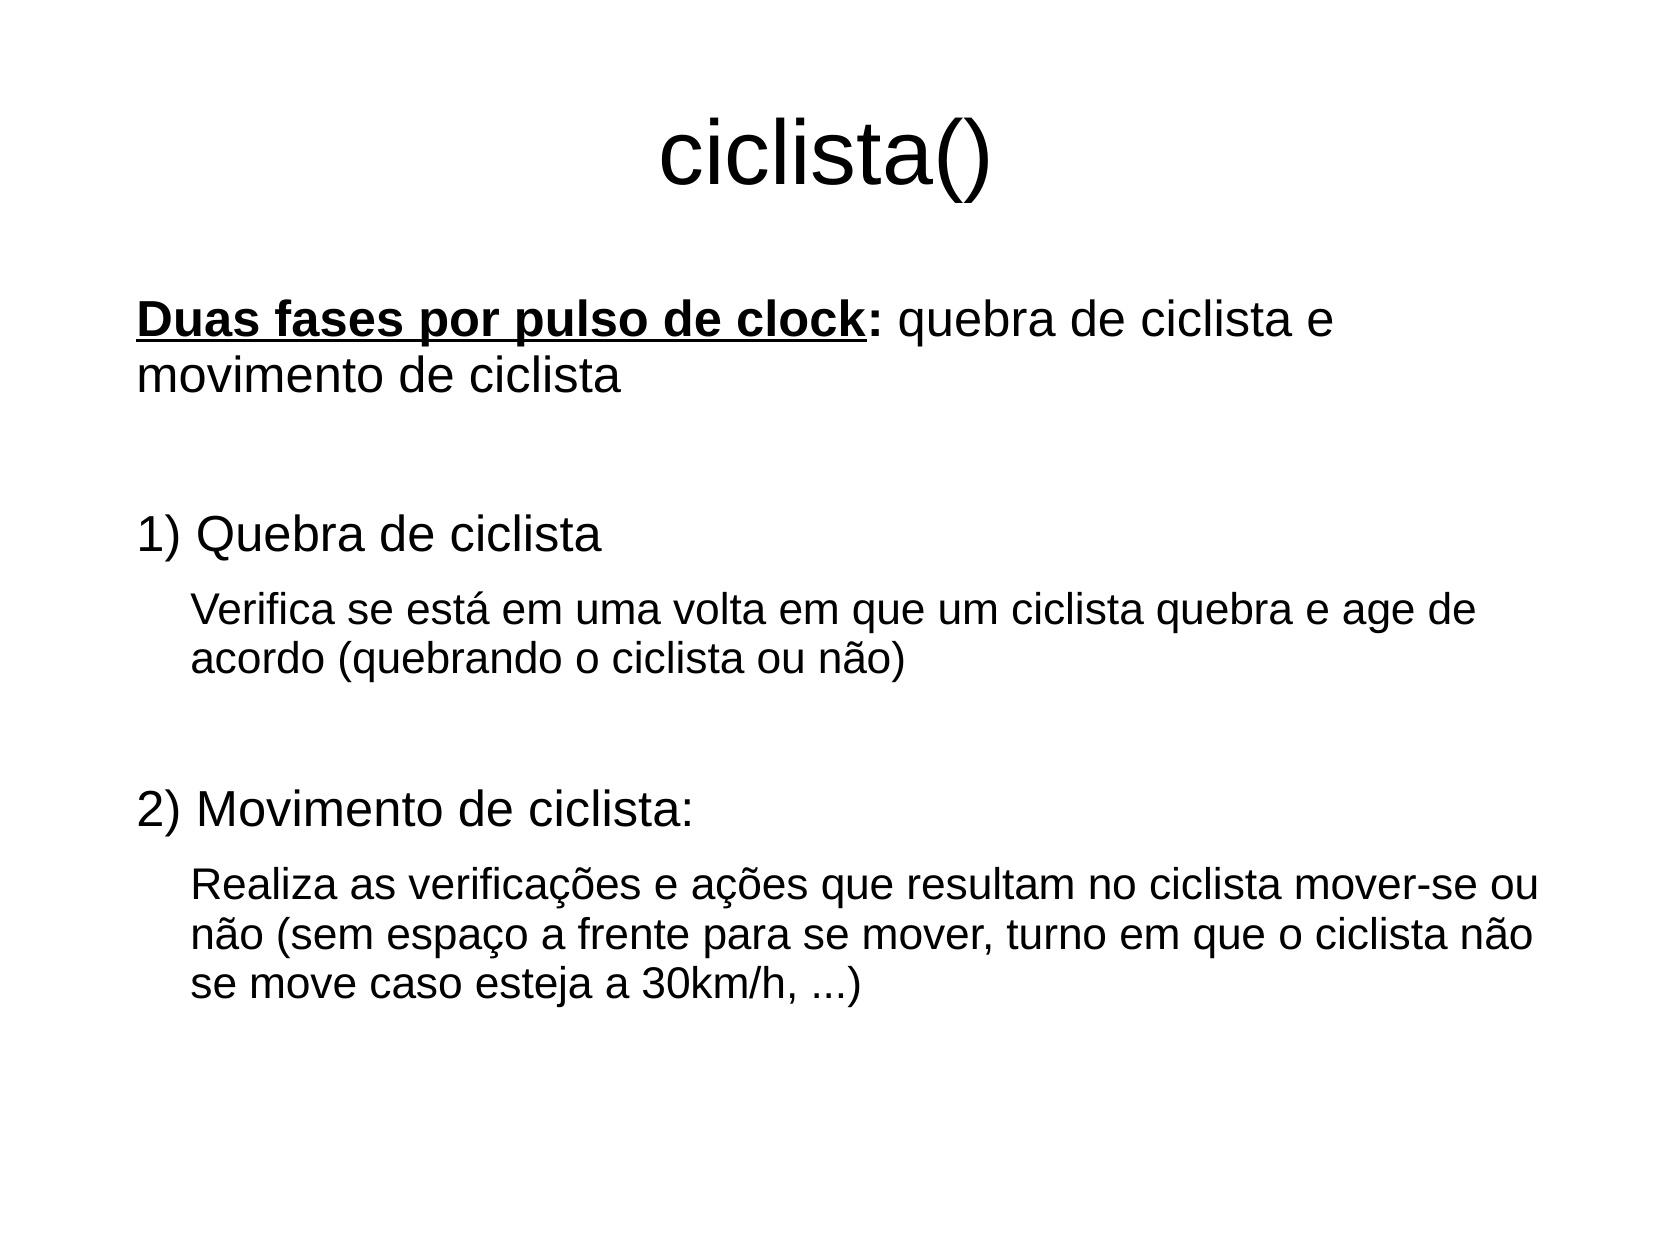

# ciclista()
Duas fases por pulso de clock: quebra de ciclista e movimento de ciclista
1) Quebra de ciclista
Verifica se está em uma volta em que um ciclista quebra e age de acordo (quebrando o ciclista ou não)
2) Movimento de ciclista:
Realiza as verificações e ações que resultam no ciclista mover-se ou não (sem espaço a frente para se mover, turno em que o ciclista não se move caso esteja a 30km/h, ...)